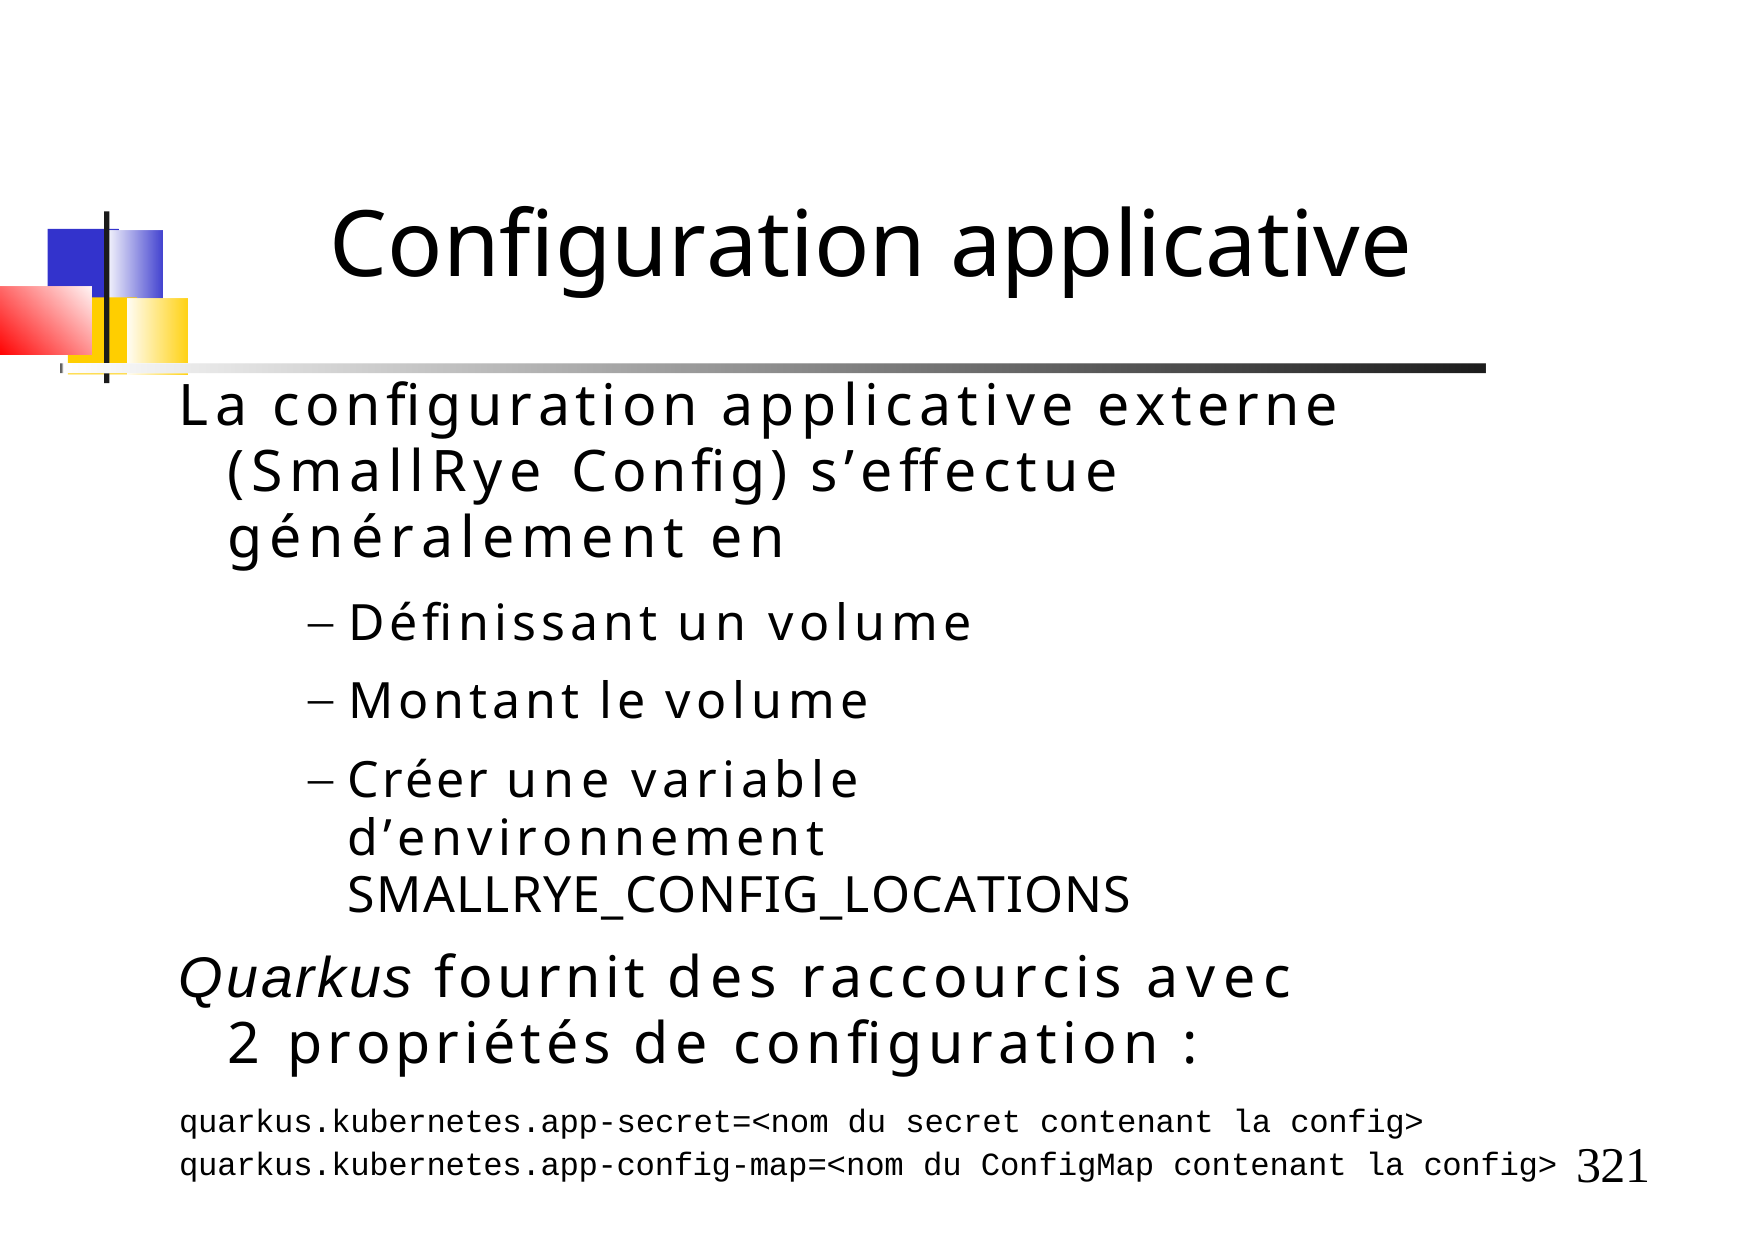

# Configuration applicative
La configuration applicative externe (SmallRye Config) s’effectue généralement en
Définissant un volume
Montant le volume
Créer une variable d’environnement 	SMALLRYE_CONFIG_LOCATIONS
Quarkus fournit des raccourcis avec 2 propriétés de configuration :
quarkus.kubernetes.app-secret=<nom du secret contenant la config> quarkus.kubernetes.app-config-map=<nom du ConfigMap contenant la config>
321